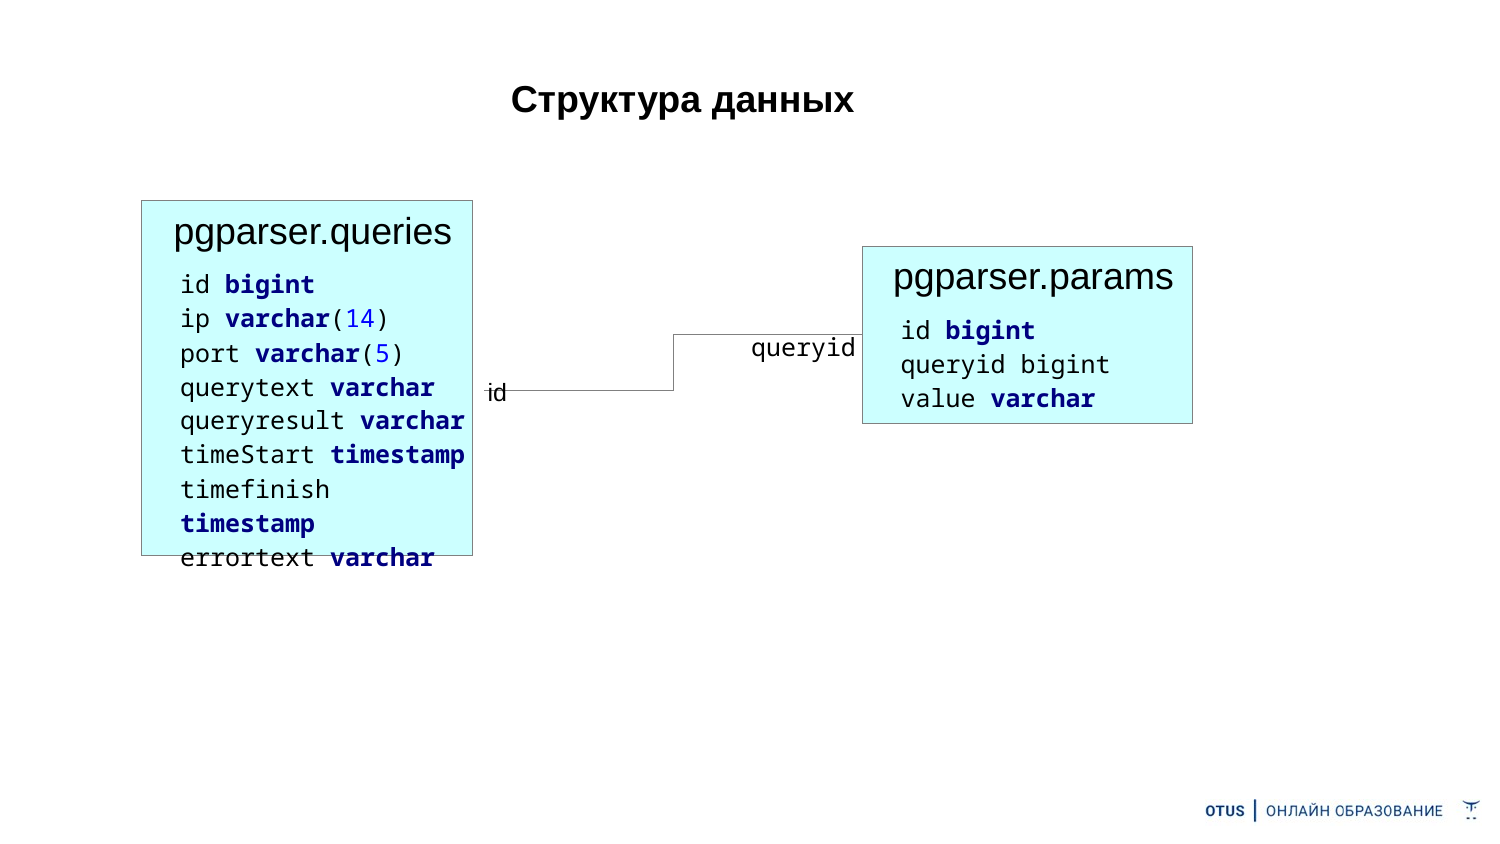

Структура данных
pgparser.queries
id bigint
ip varchar(14)
port varchar(5)
querytext varchar
queryresult varchar timeStart timestamp
timefinish timestamp
errortext varchar
pgparser.params
id bigint
queryid bigint
value varchar
queryid
id